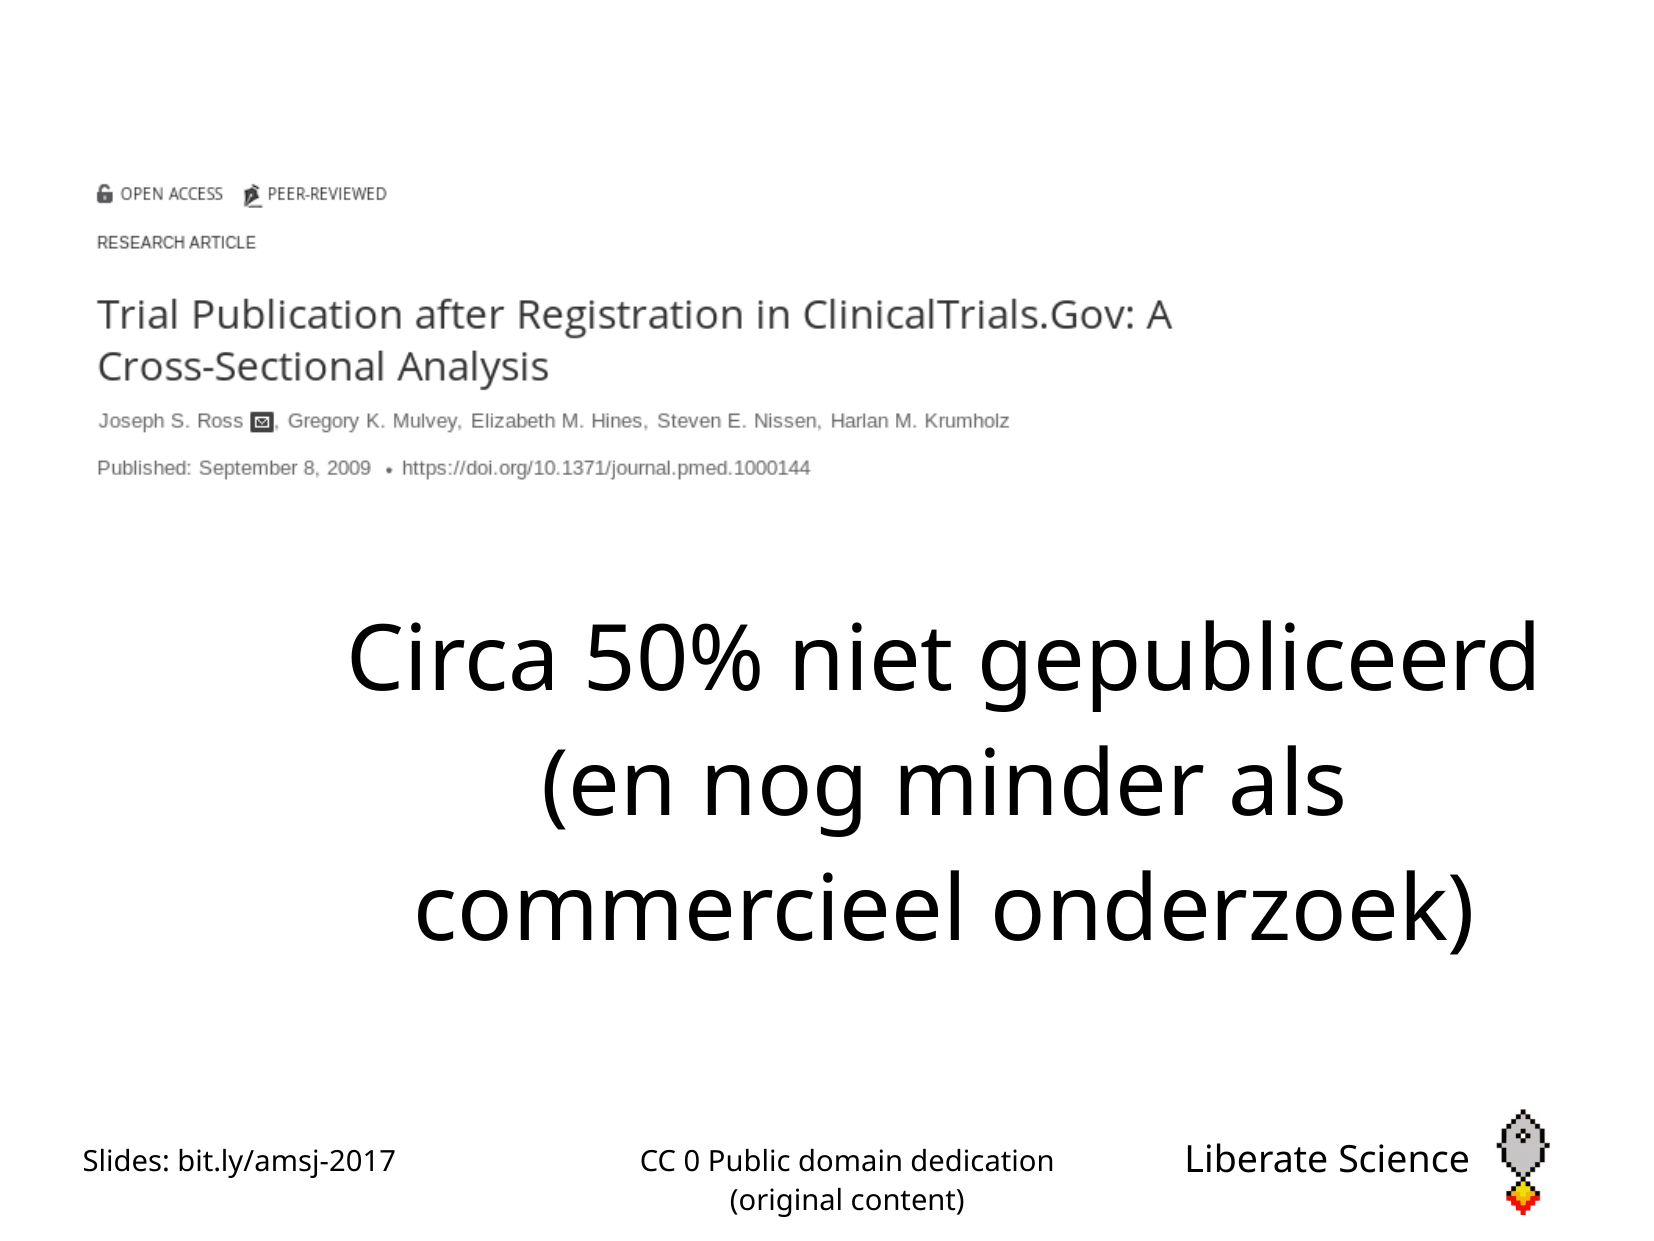

Circa 50% niet gepubliceerd
(en nog minder als commercieel onderzoek)